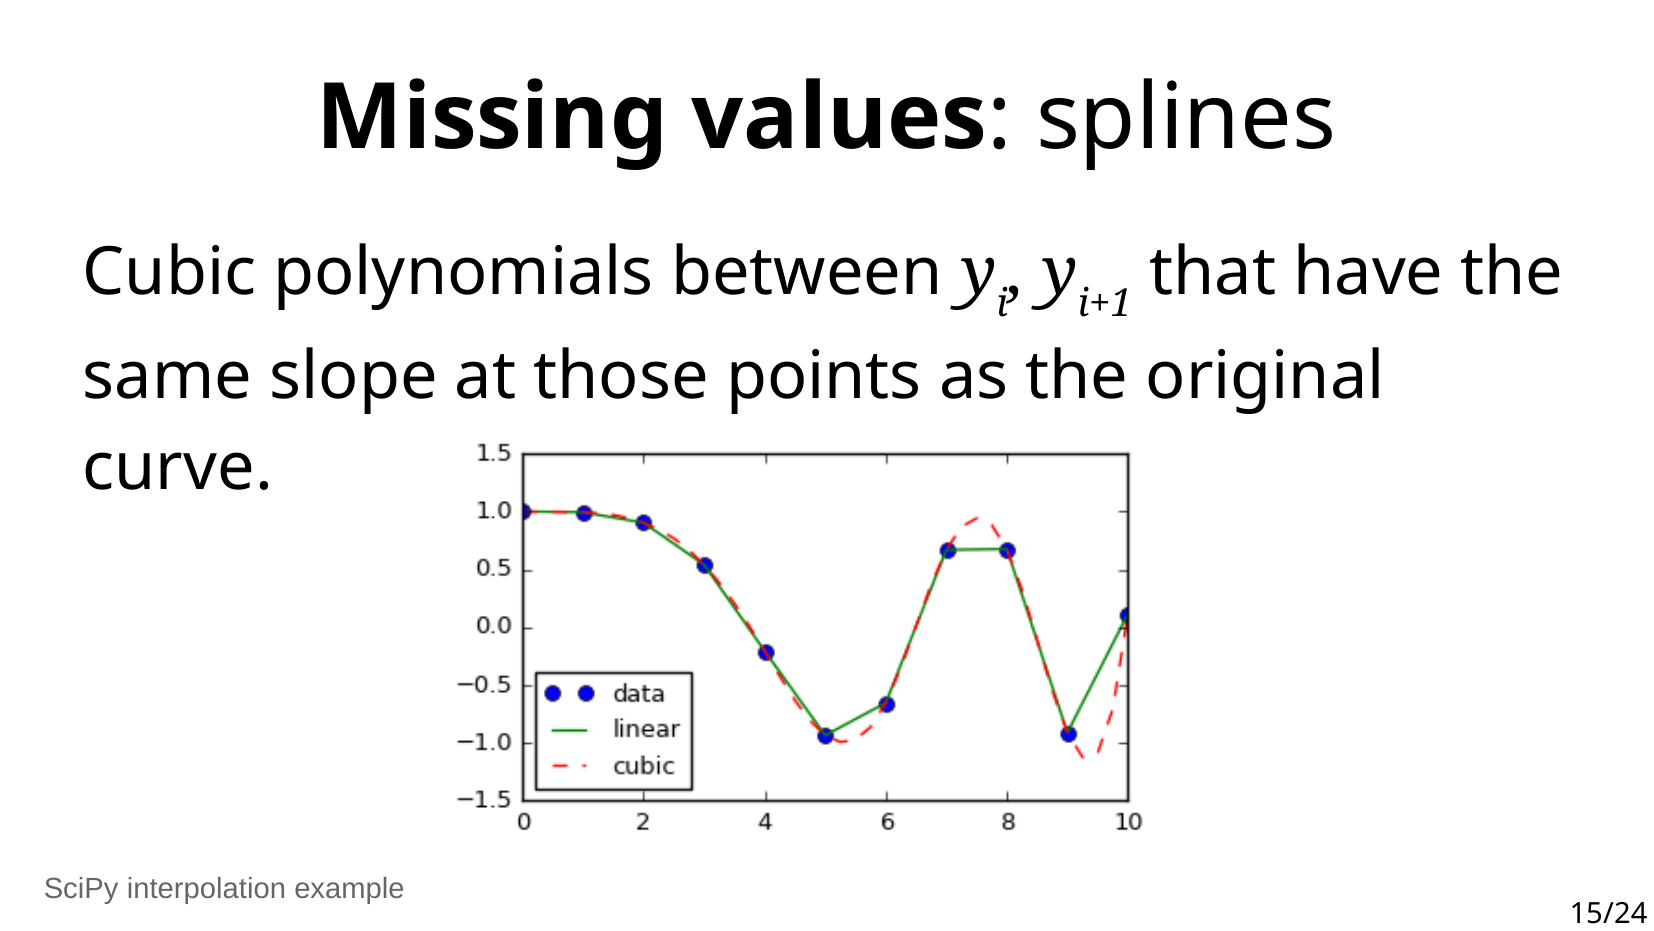

# Missing values: splines
Cubic polynomials between yi, yi+1 that have the same slope at those points as the original curve.
SciPy interpolation example
15